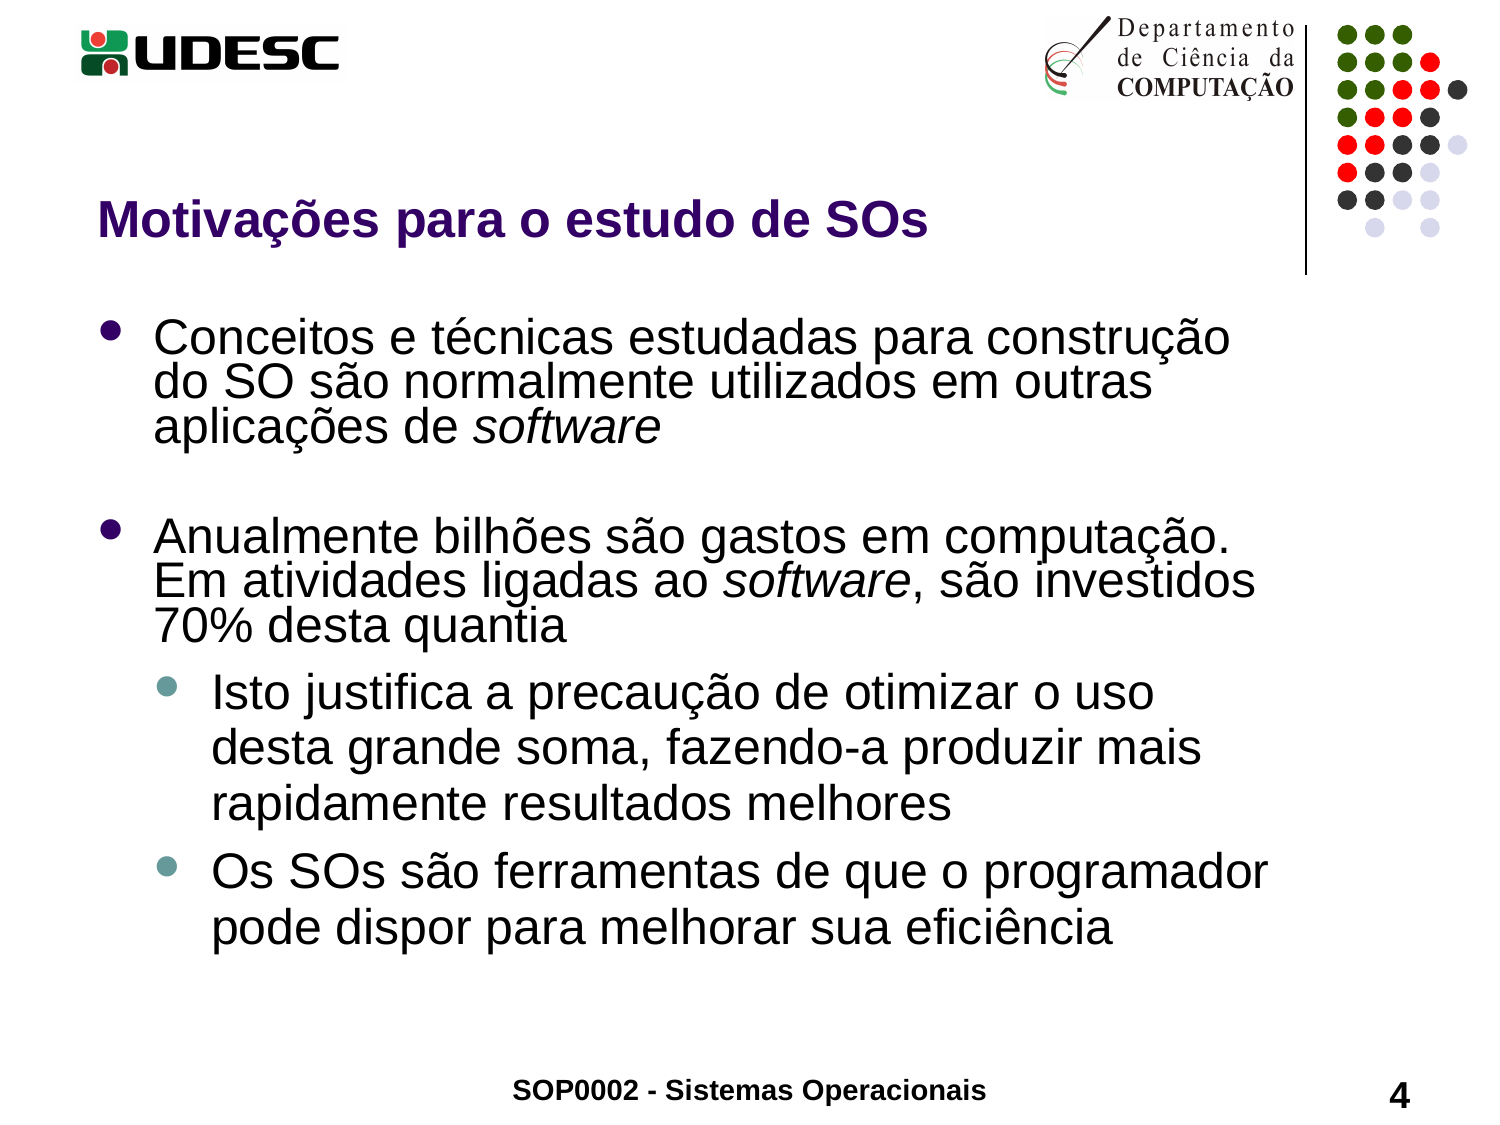

# Motivações para o estudo de SOs
Conceitos e técnicas estudadas para construção do SO são normalmente utilizados em outras aplicações de software
Anualmente bilhões são gastos em computação. Em atividades ligadas ao software, são investidos 70% desta quantia
Isto justifica a precaução de otimizar o uso desta grande soma, fazendo-a produzir mais rapidamente resultados melhores
Os SOs são ferramentas de que o programador pode dispor para melhorar sua eficiência
4